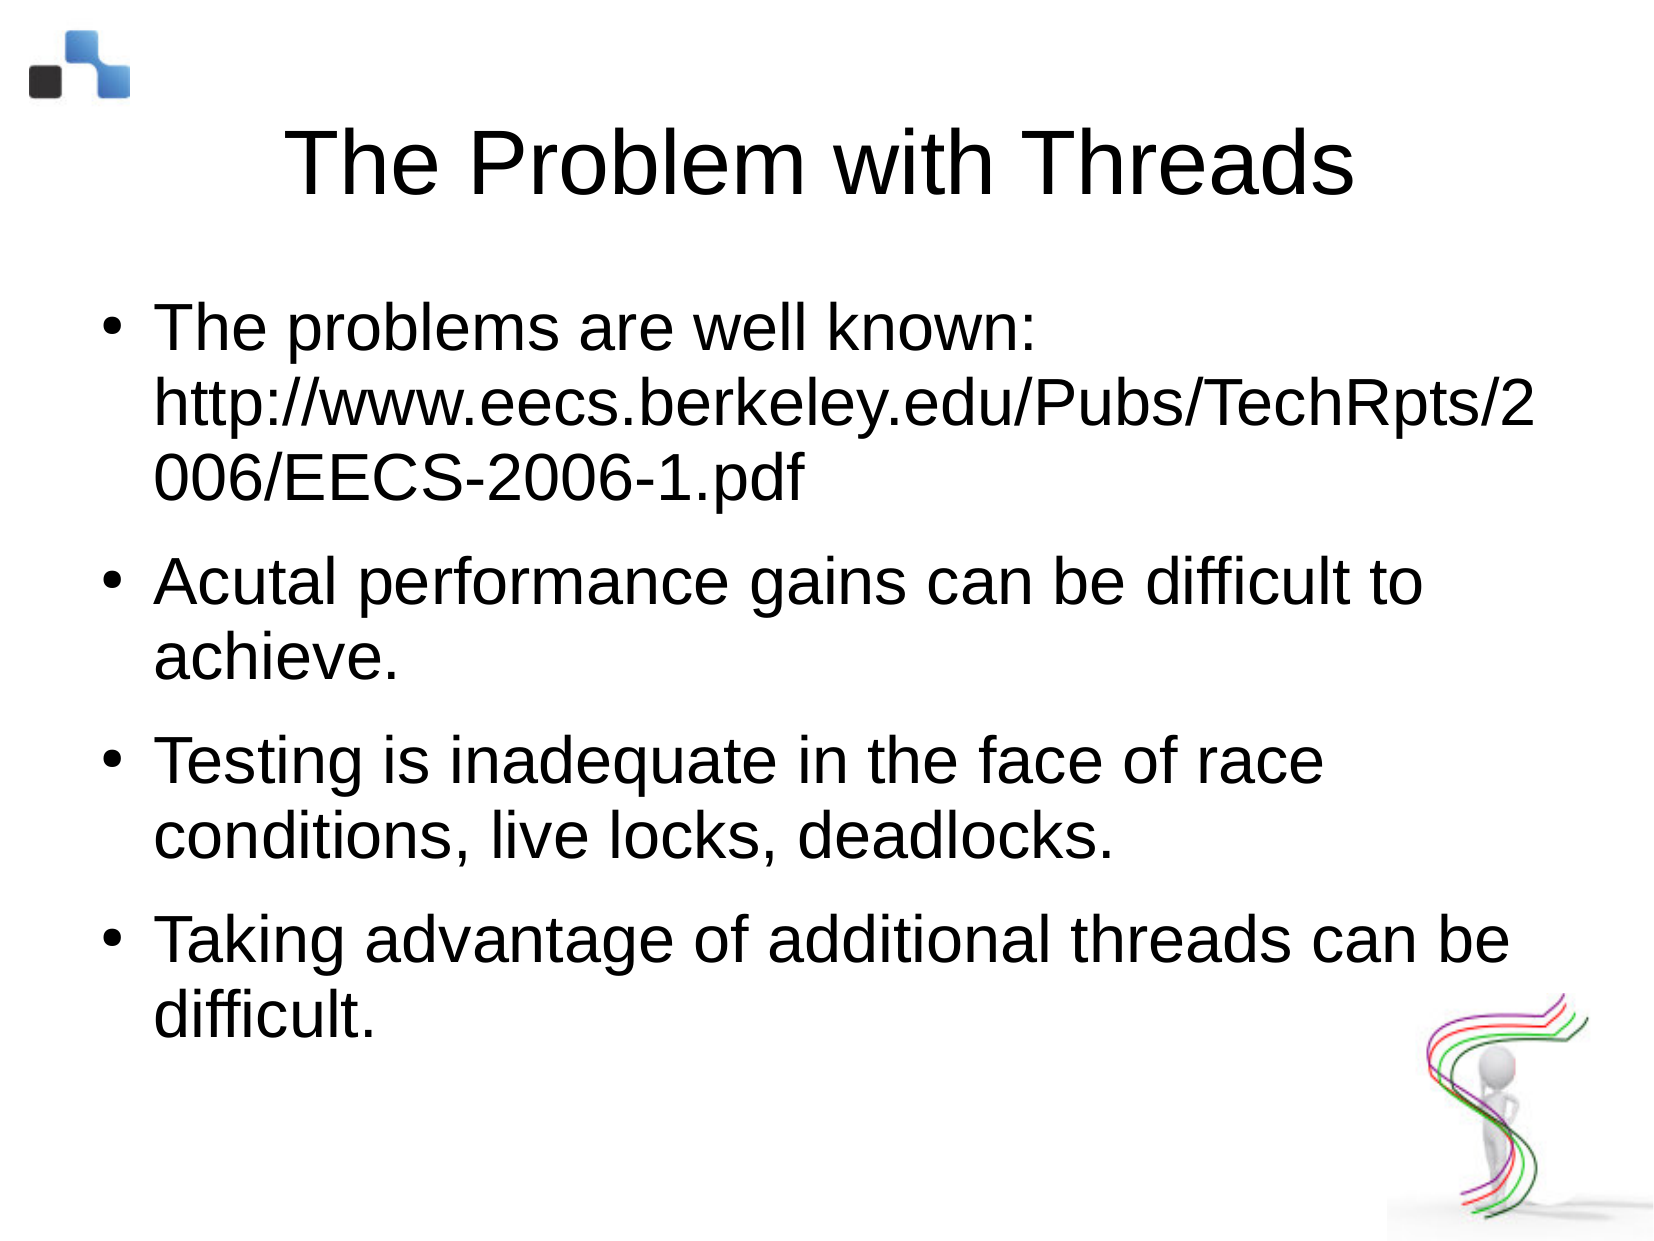

# The Problem with Threads
The problems are well known: http://www.eecs.berkeley.edu/Pubs/TechRpts/2006/EECS-2006-1.pdf
Acutal performance gains can be difficult to achieve.
Testing is inadequate in the face of race conditions, live locks, deadlocks.
Taking advantage of additional threads can be difficult.